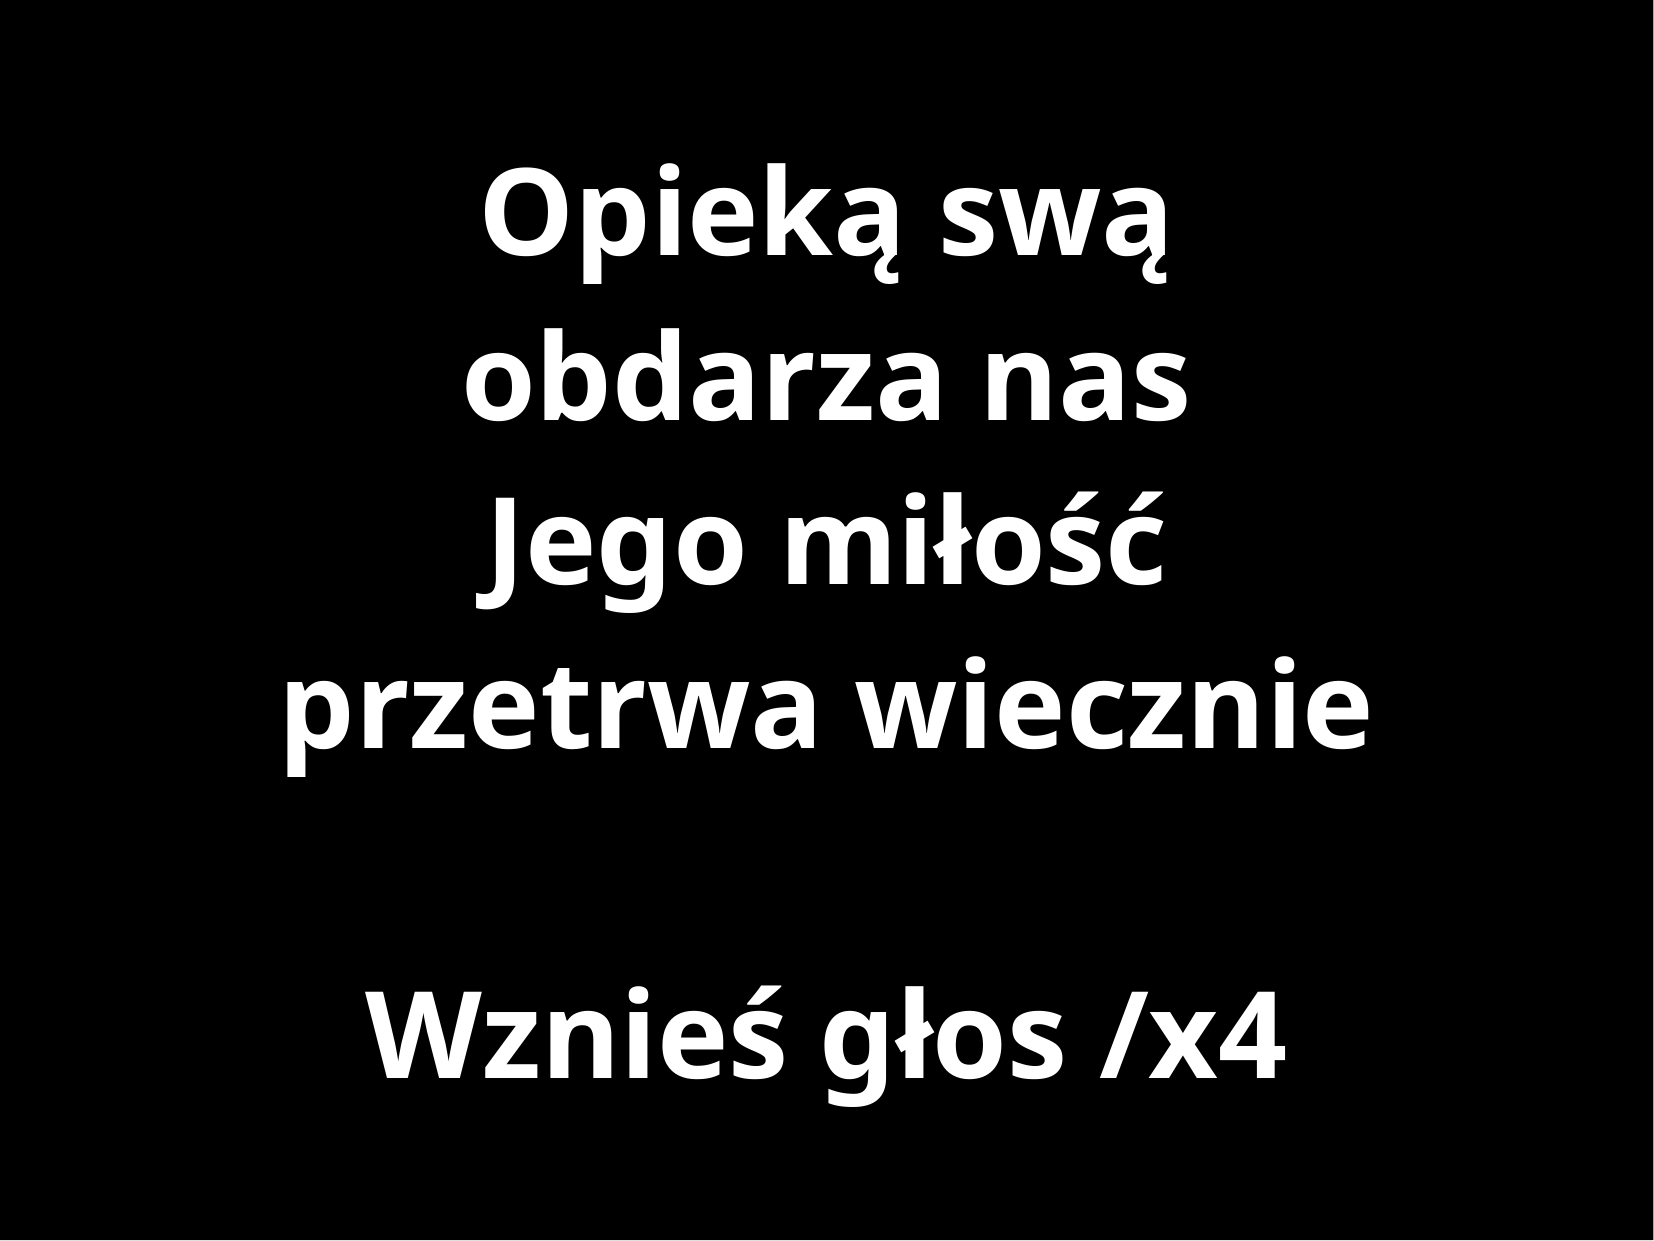

# Opieką swą obdarza nas Jego miłość przetrwa wiecznie Wznieś głos /x4